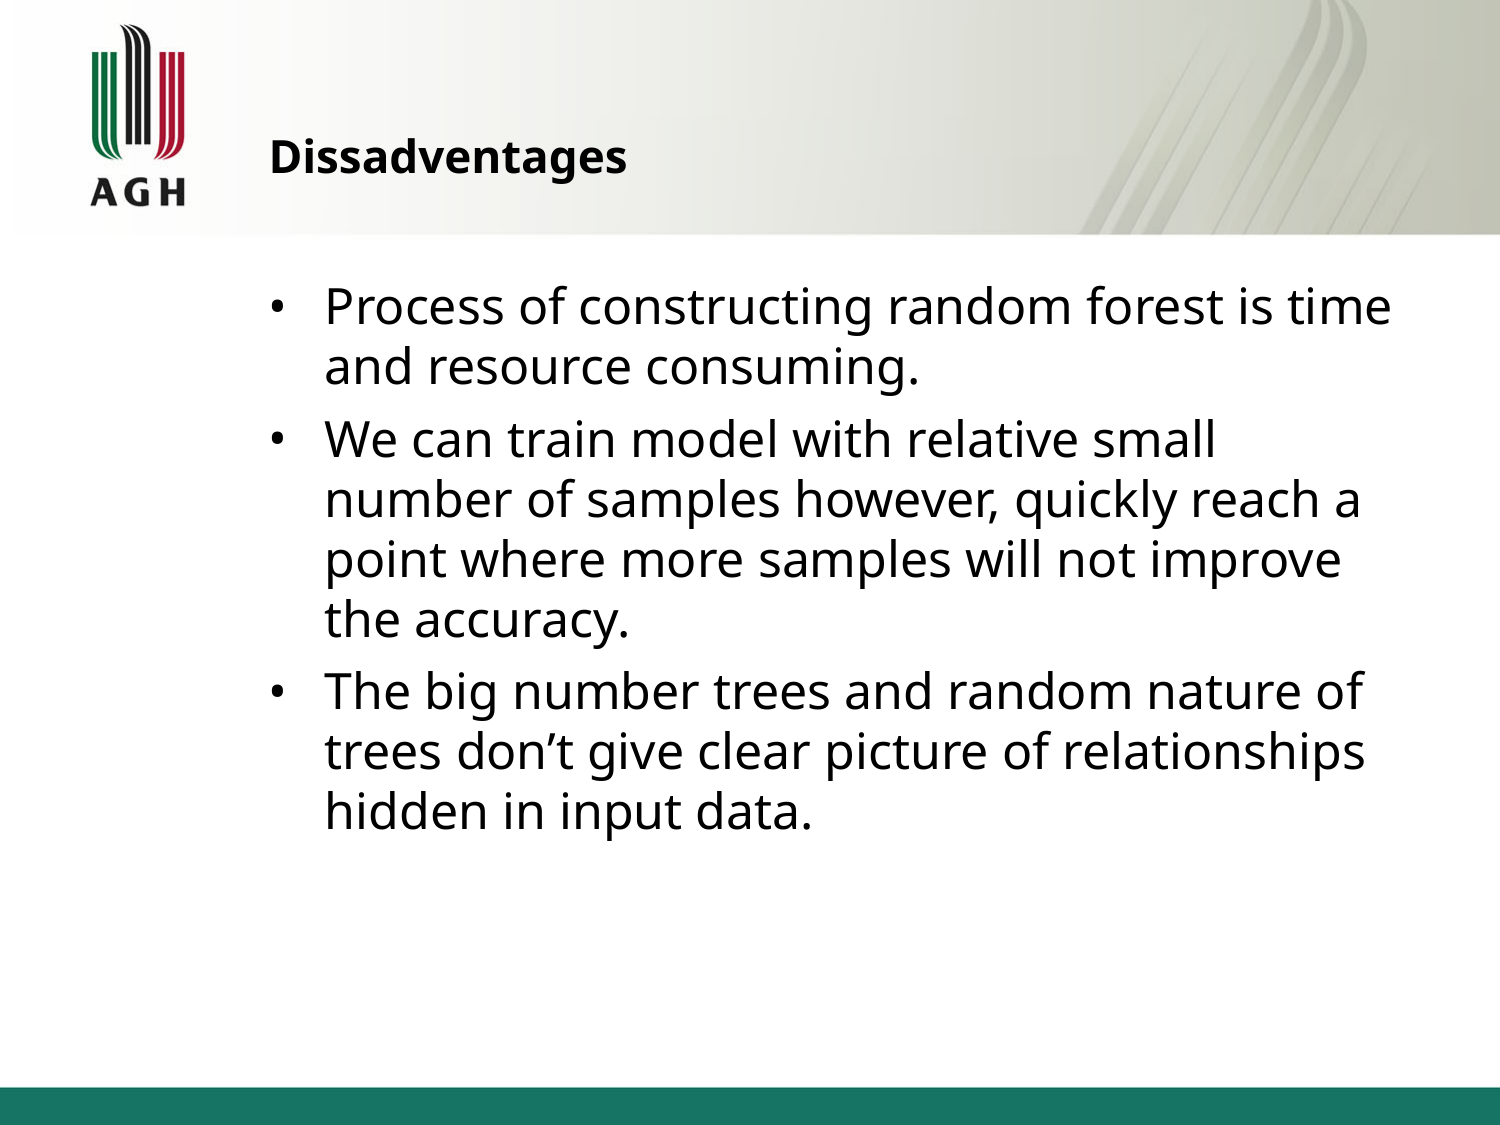

Dissadventages
Process of constructing random forest is time and resource consuming.
We can train model with relative small number of samples however, quickly reach a point where more samples will not improve the accuracy.
The big number trees and random nature of trees don’t give clear picture of relationships hidden in input data.